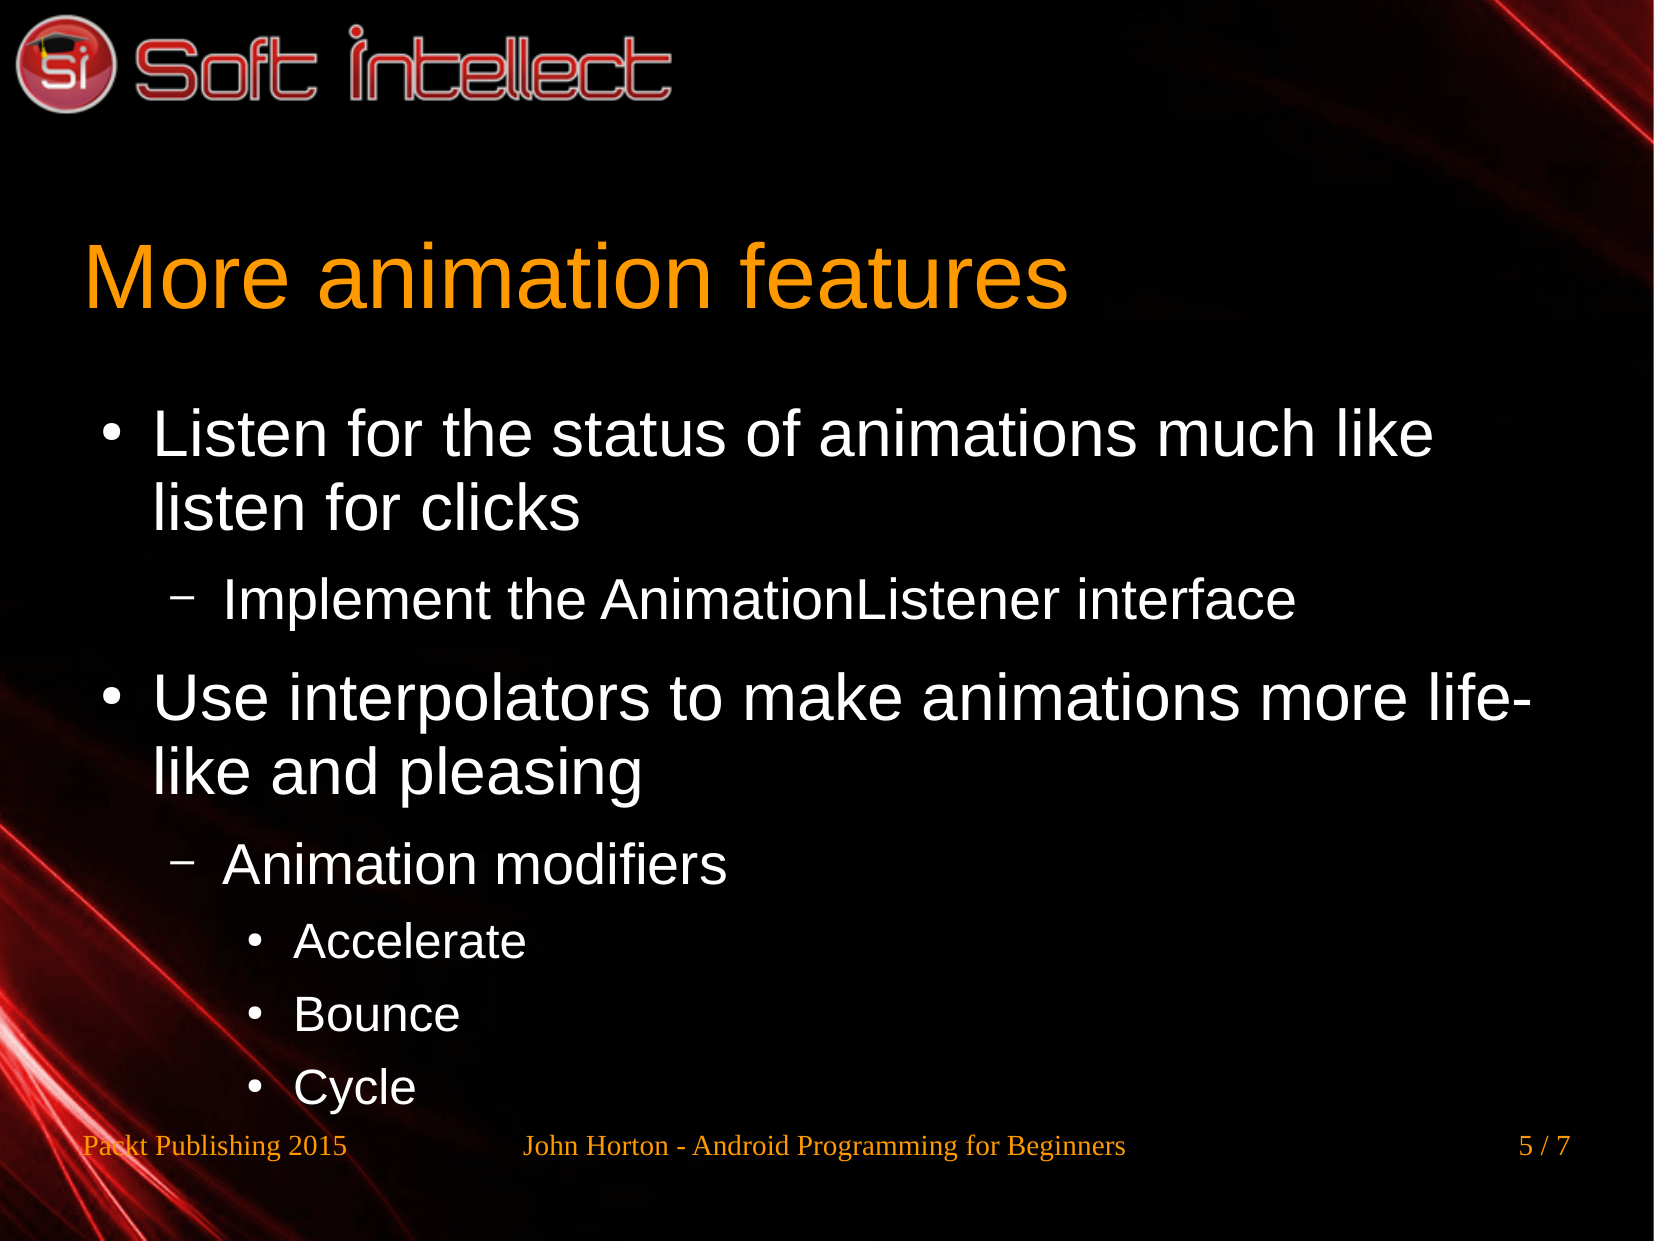

# More animation features
Listen for the status of animations much like listen for clicks
Implement the AnimationListener interface
Use interpolators to make animations more life-like and pleasing
Animation modifiers
Accelerate
Bounce
Cycle
Packt Publishing 2015
John Horton - Android Programming for Beginners
5